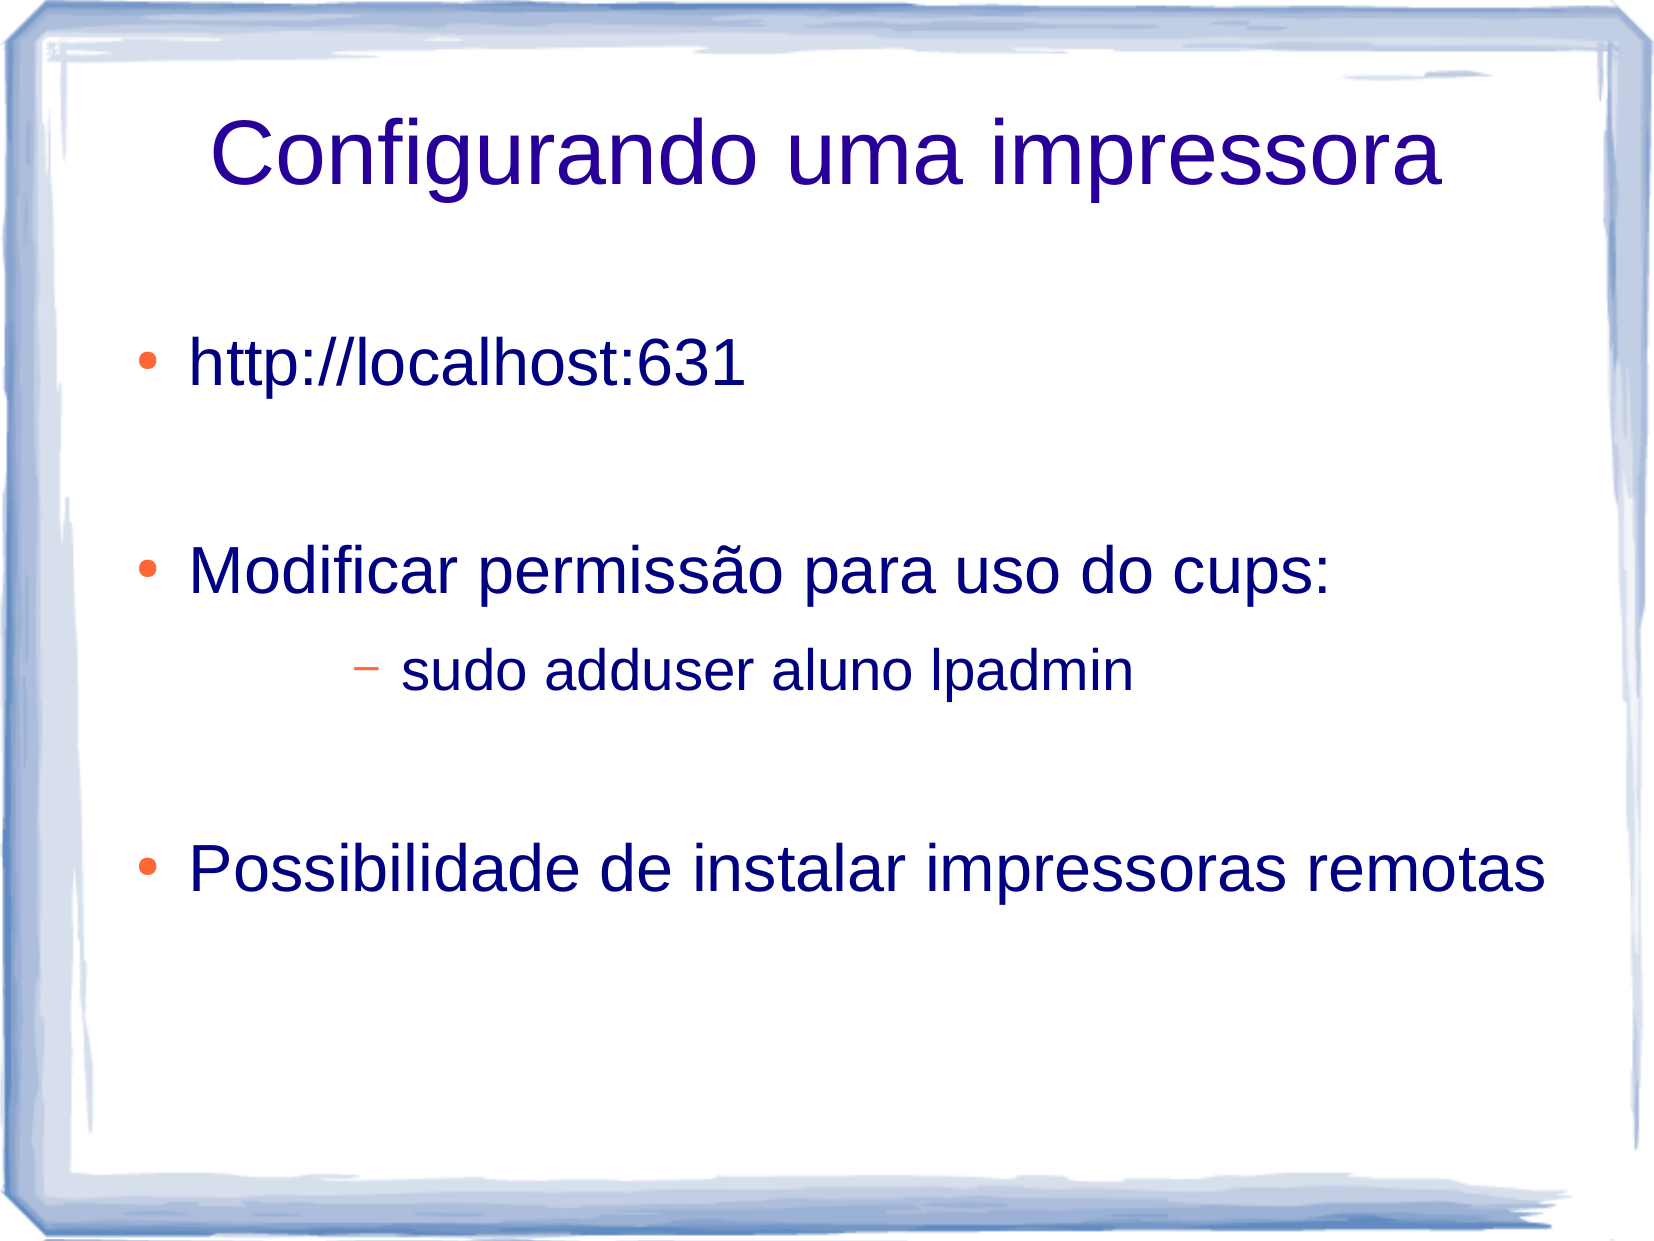

# Configurando uma impressora
http://localhost:631
Modificar permissão para uso do cups:
sudo adduser aluno lpadmin
Possibilidade de instalar impressoras remotas